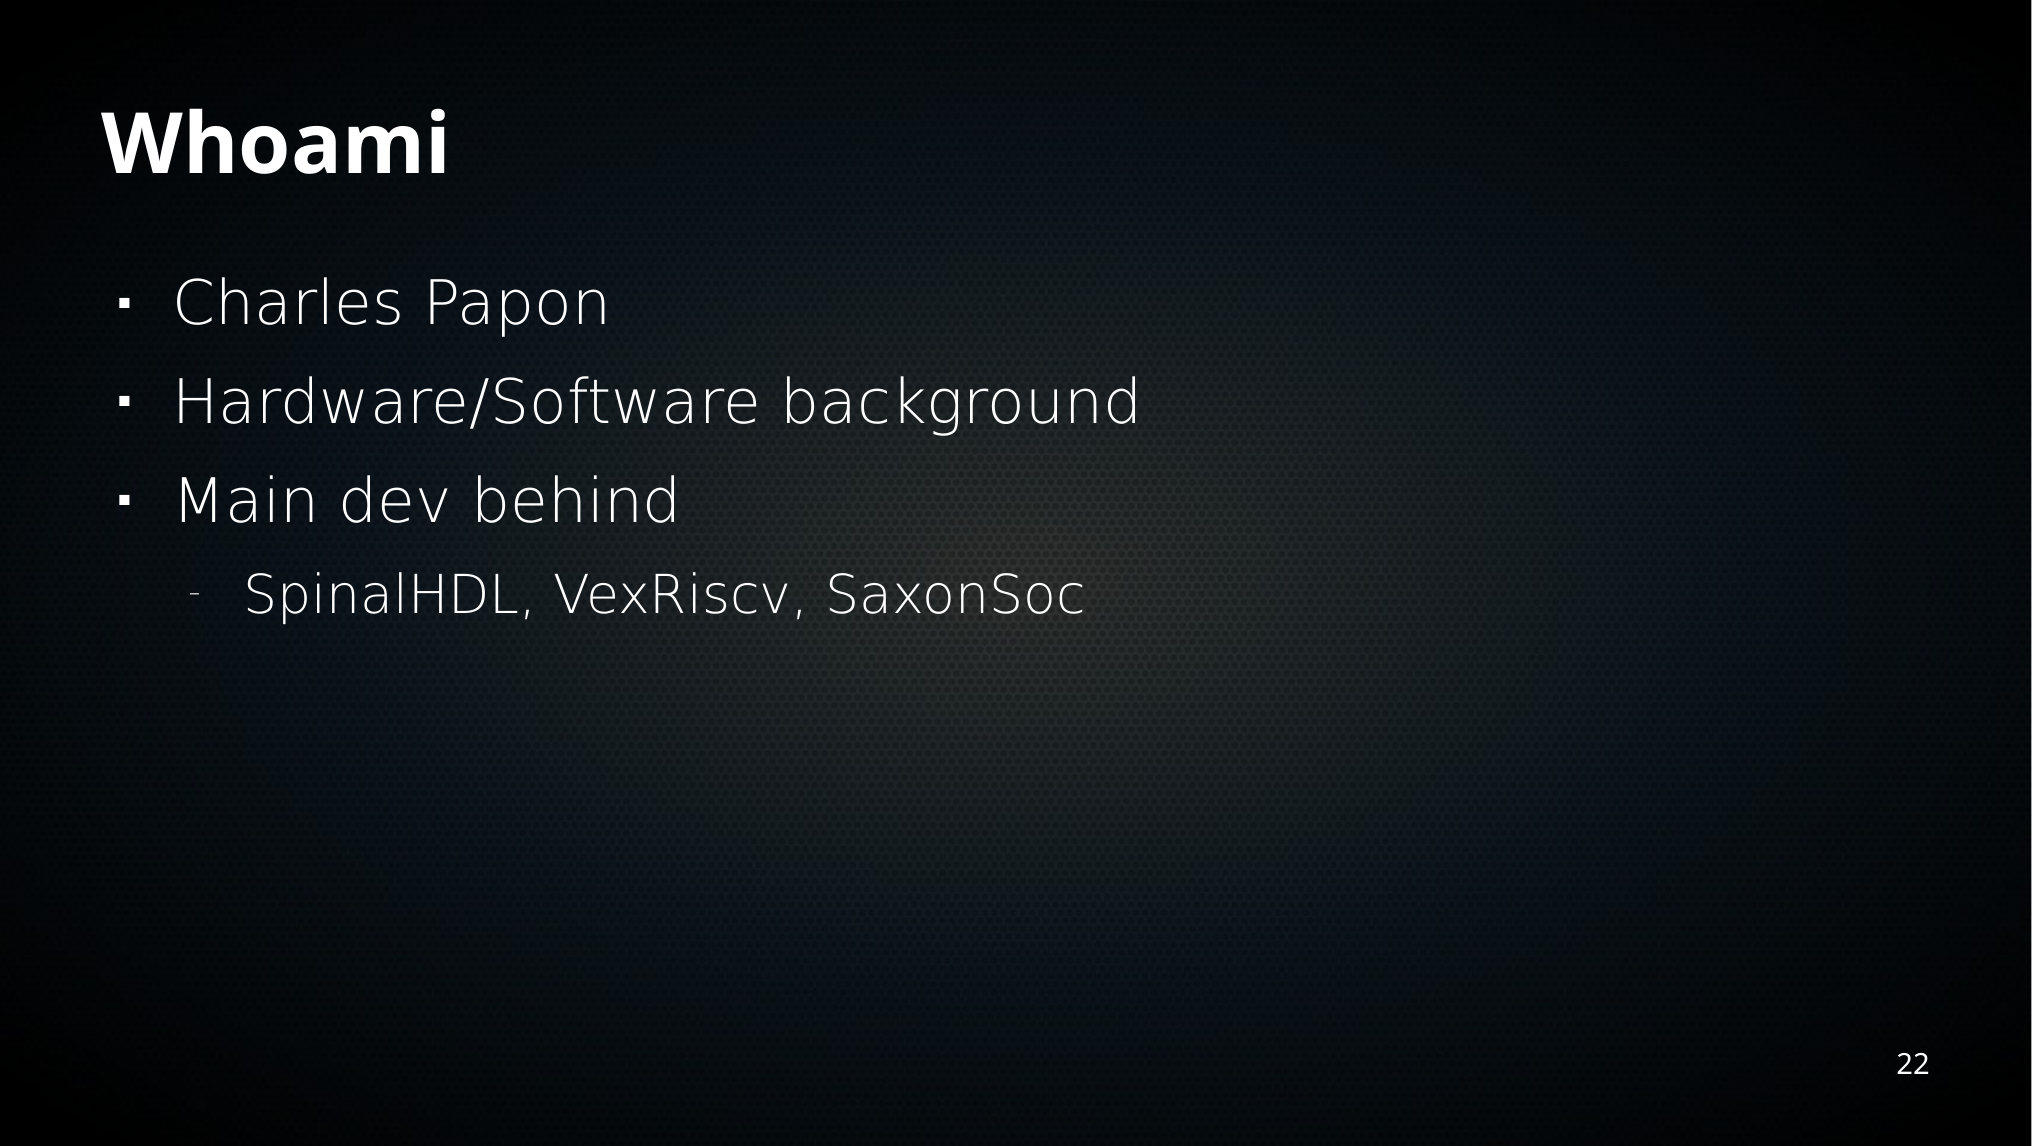

# Whoami
Charles Papon
Hardware/Software background
Main dev behind
SpinalHDL, VexRiscv, SaxonSoc
2